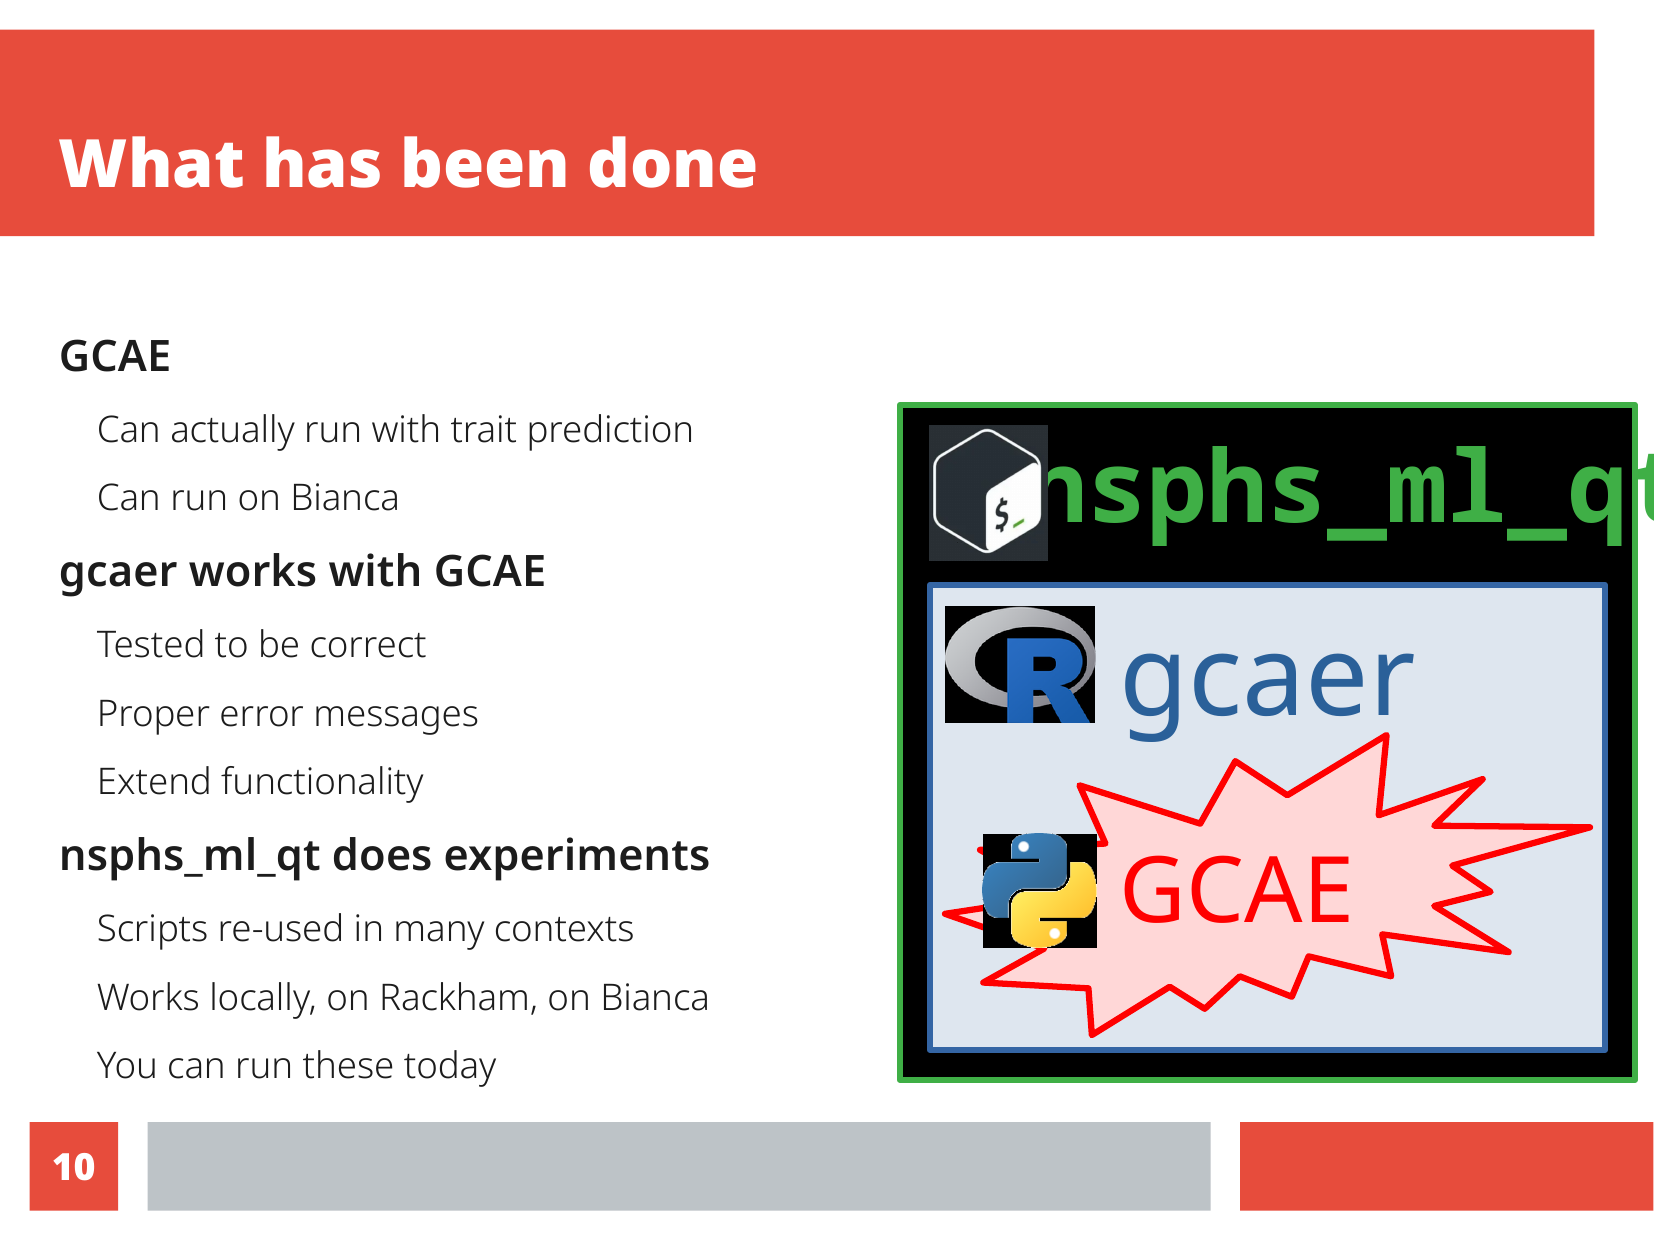

# What has been done
GCAE
Can actually run with trait prediction
Can run on Bianca
gcaer works with GCAE
Tested to be correct
Proper error messages
Extend functionality
nsphs_ml_qt does experiments
Scripts re-used in many contexts
Works locally, on Rackham, on Bianca
You can run these today
 nsphs_ml_qt
gcaer
GCAE
10